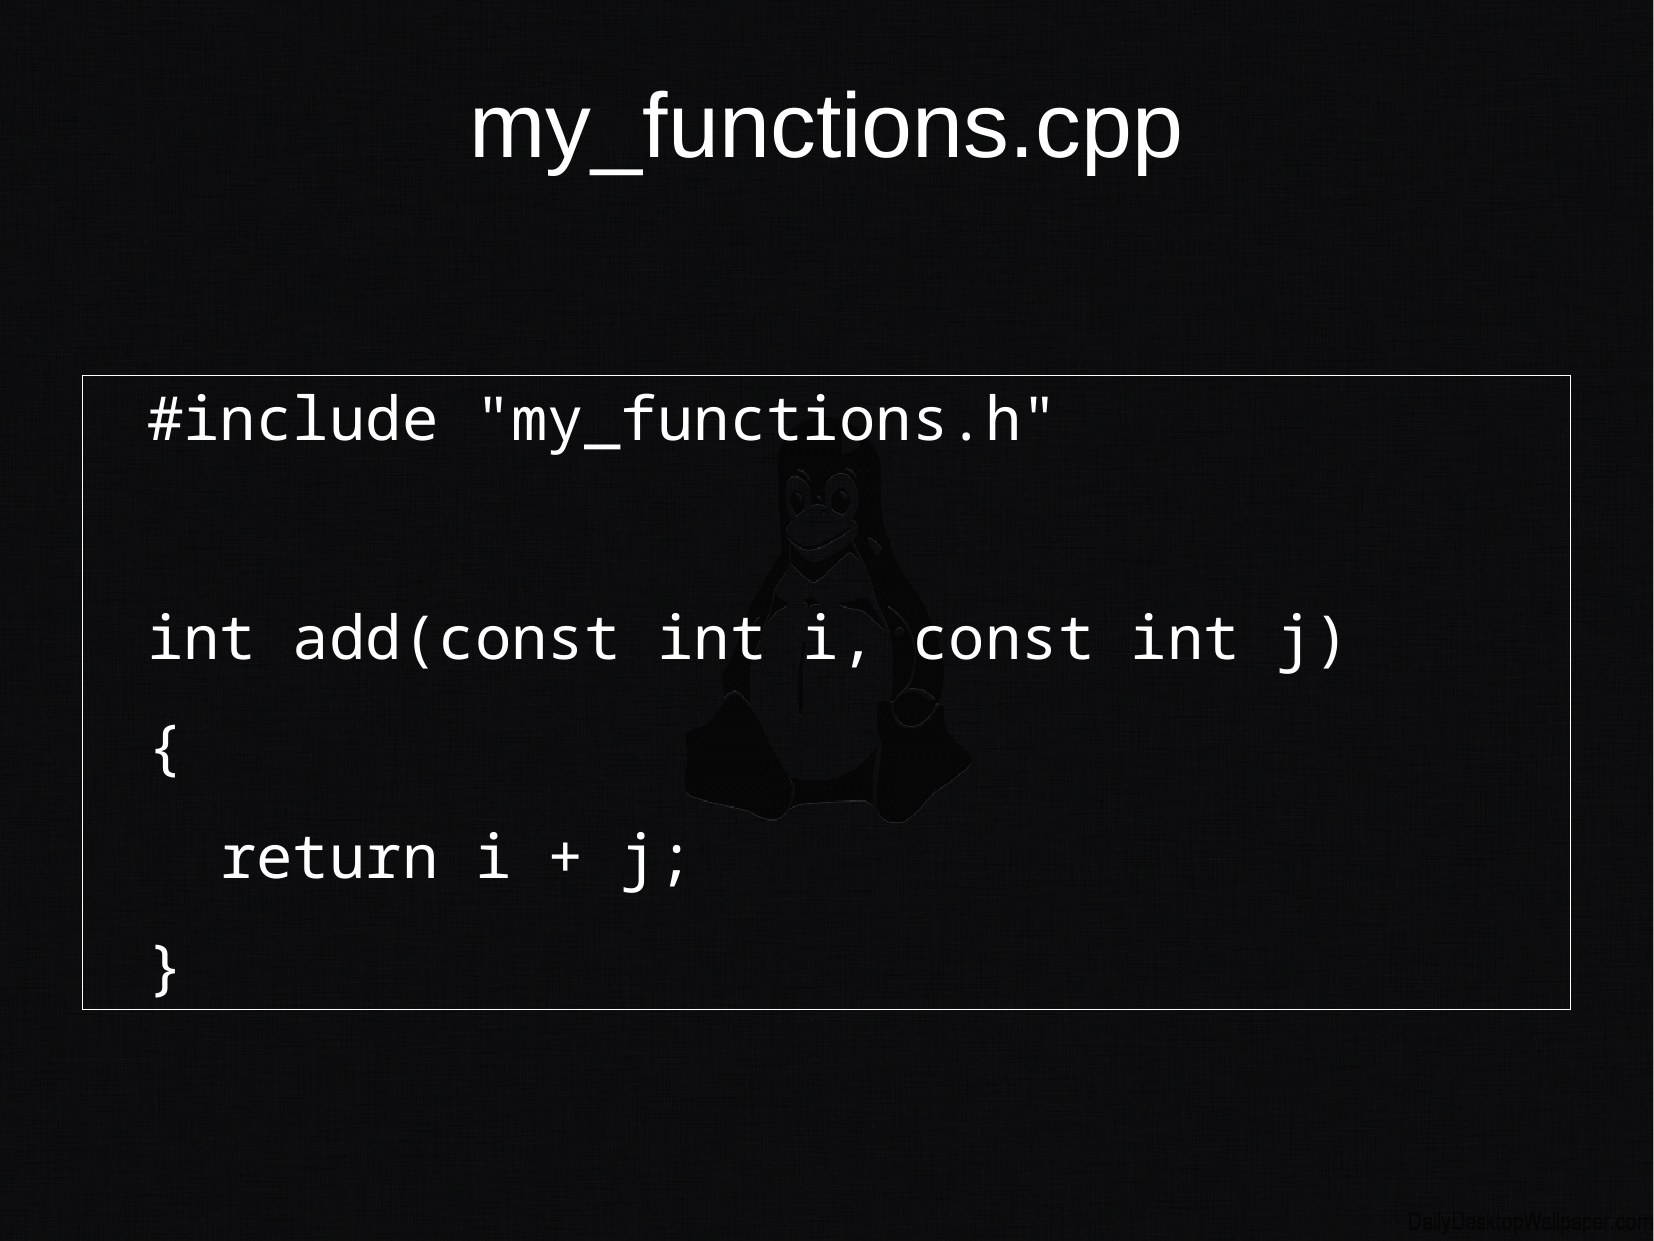

# my_functions.cpp
#include "my_functions.h"
int add(const int i, const int j)
{
 return i + j;
}